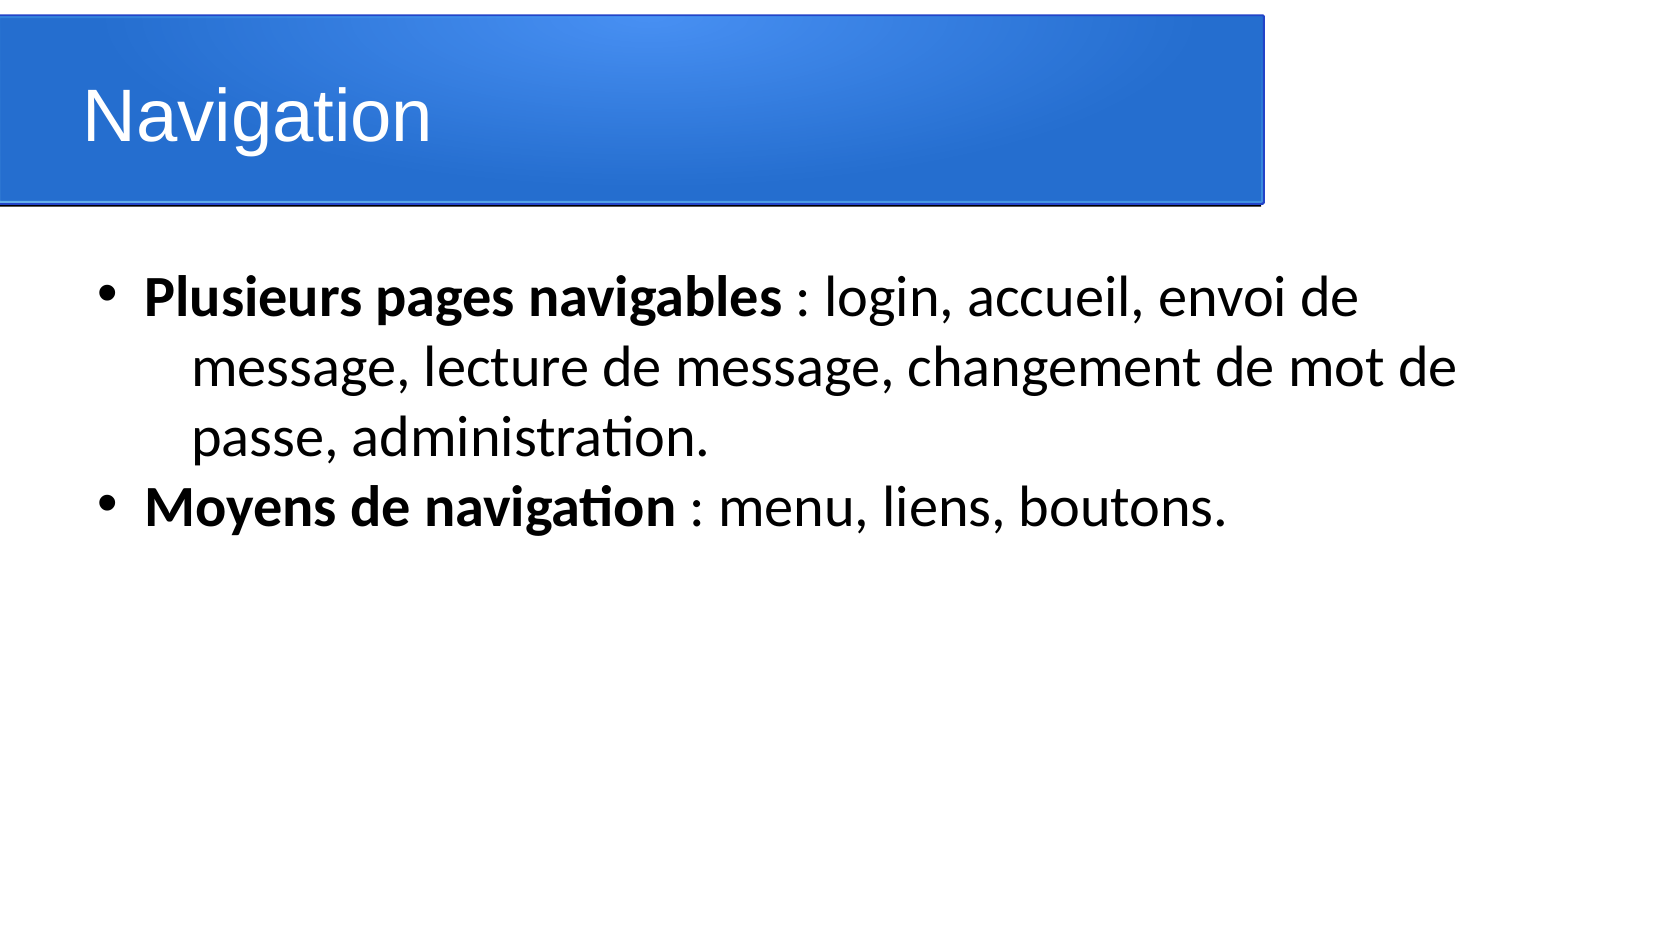

# Navigation
Plusieurs pages navigables : login, accueil, envoi de message, lecture de message, changement de mot de passe, administration.
Moyens de navigation : menu, liens, boutons.